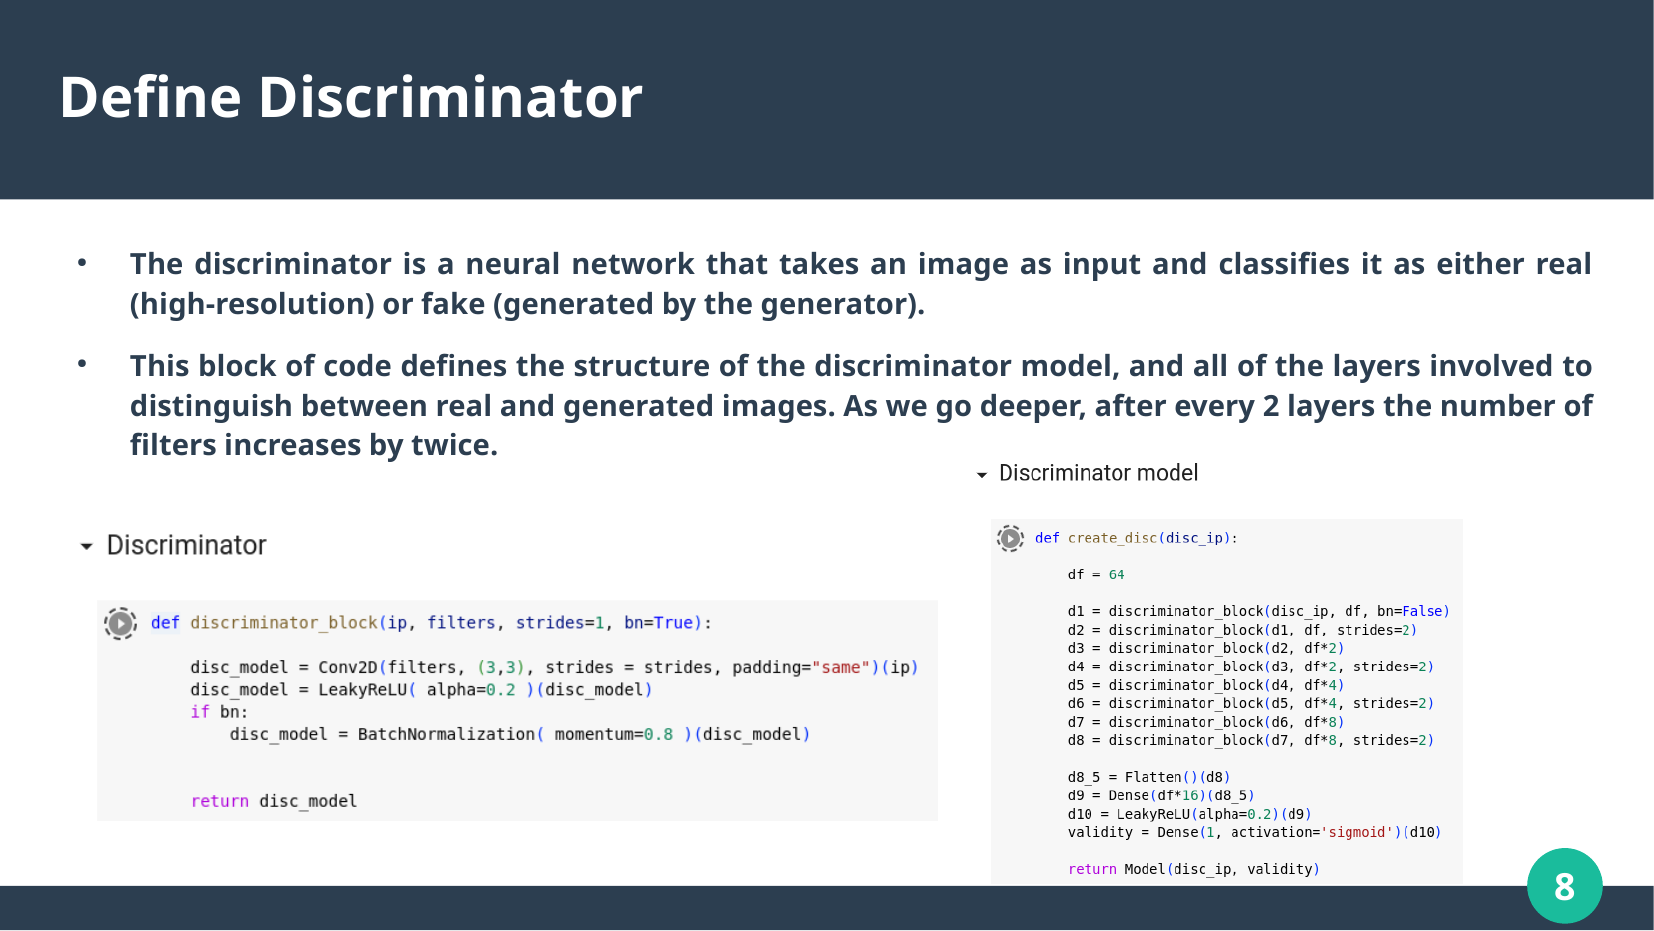

# Define Discriminator
The discriminator is a neural network that takes an image as input and classifies it as either real (high-resolution) or fake (generated by the generator).
This block of code defines the structure of the discriminator model, and all of the layers involved to distinguish between real and generated images. As we go deeper, after every 2 layers the number of filters increases by twice.